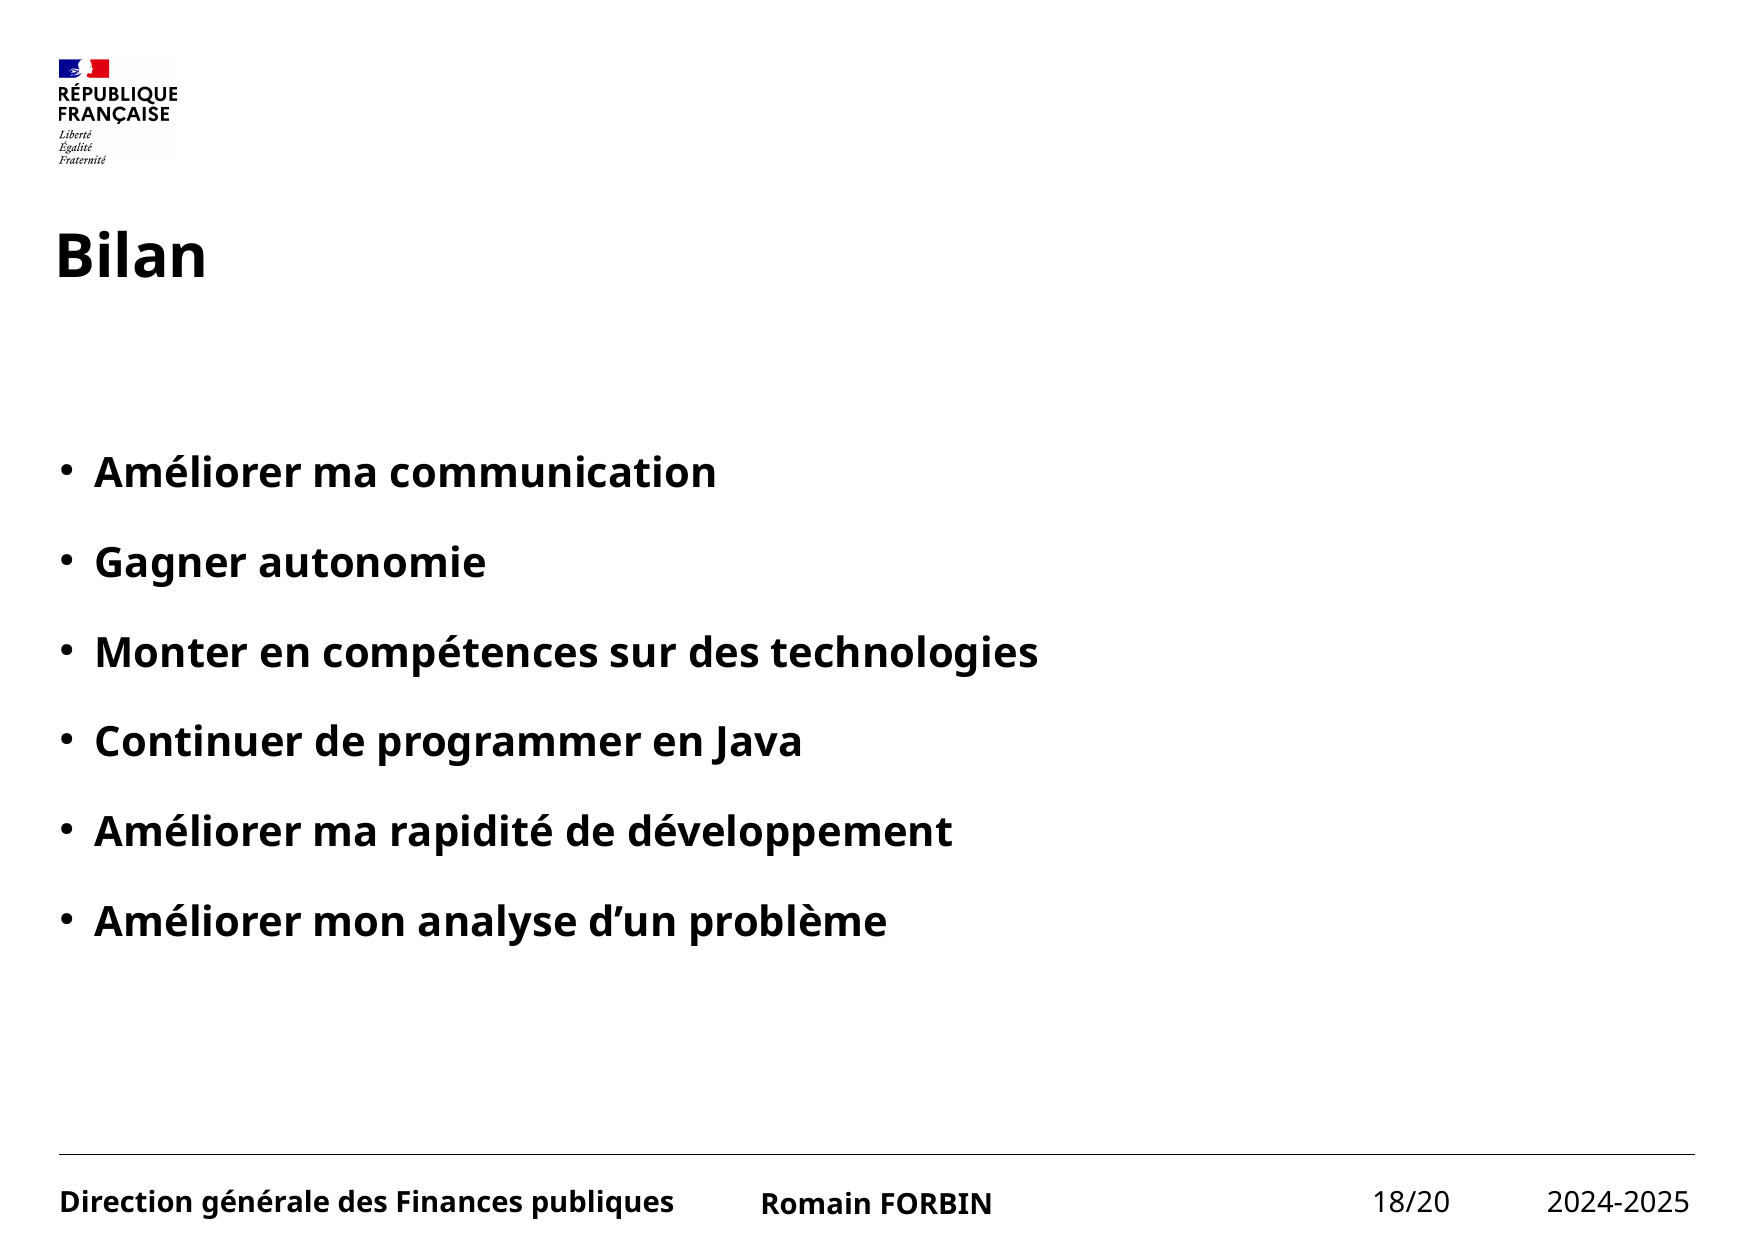

# Bilan
Améliorer ma communication
Gagner autonomie
Monter en compétences sur des technologies
Continuer de programmer en Java
Améliorer ma rapidité de développement
Améliorer mon analyse d’un problème